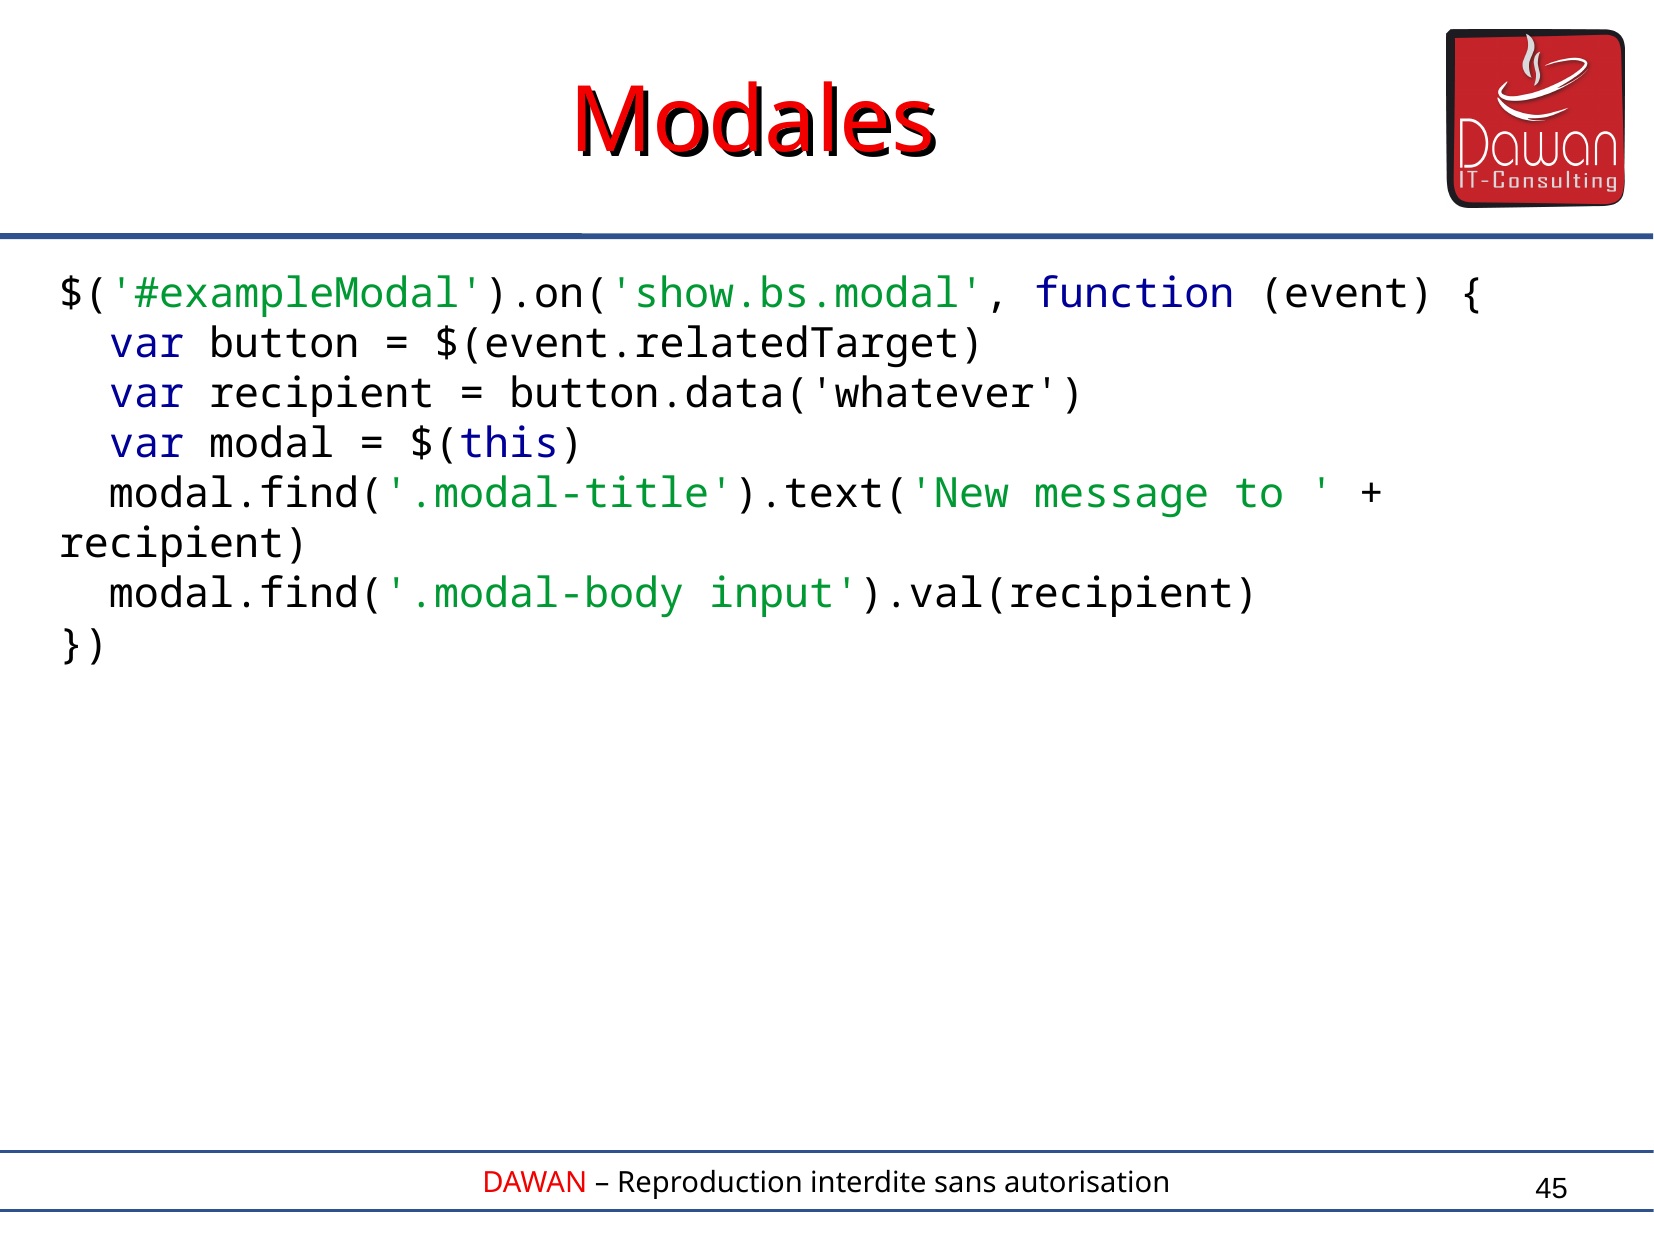

# Modales
$('#exampleModal').on('show.bs.modal', function (event) {
 var button = $(event.relatedTarget)
 var recipient = button.data('whatever')
 var modal = $(this)
 modal.find('.modal-title').text('New message to ' + recipient)
 modal.find('.modal-body input').val(recipient)
})